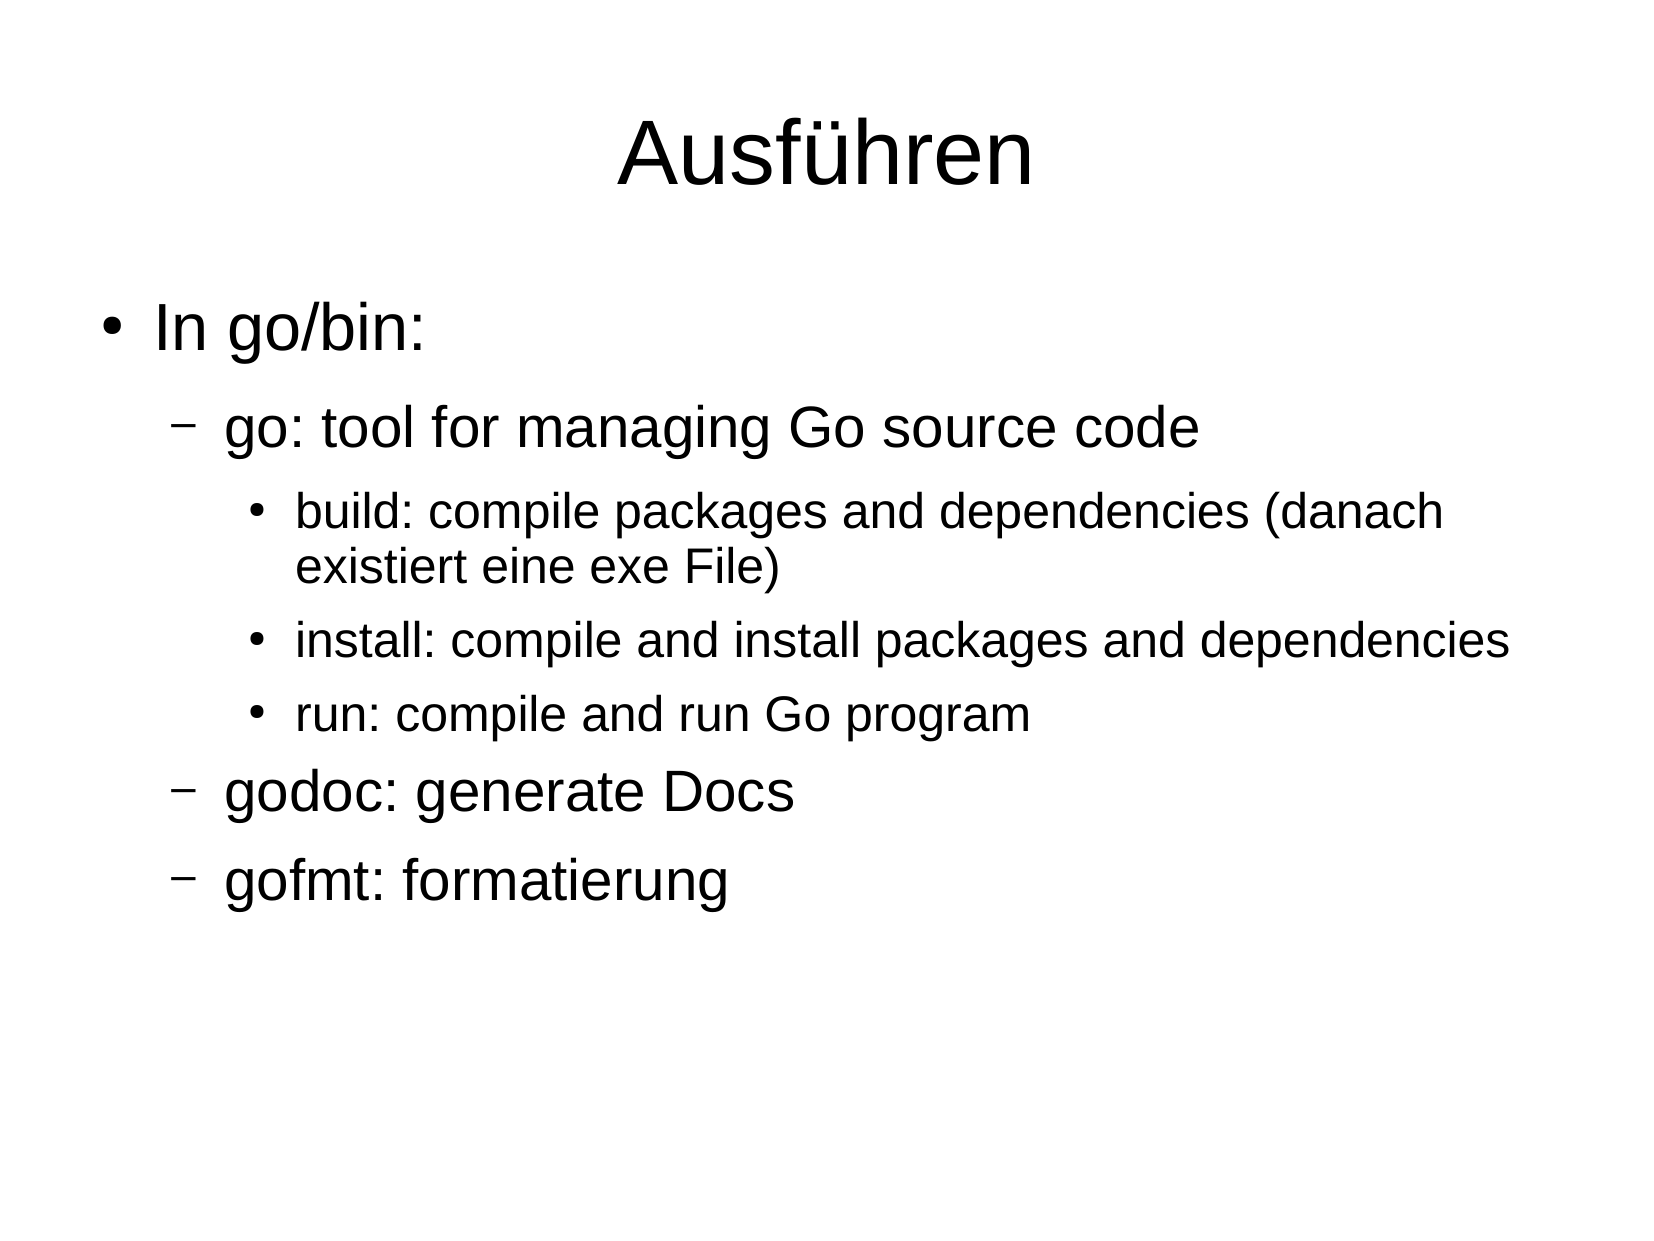

# Ausführen
In go/bin:
go: tool for managing Go source code
build: compile packages and dependencies (danach existiert eine exe File)
install: compile and install packages and dependencies
run: compile and run Go program
godoc: generate Docs
gofmt: formatierung